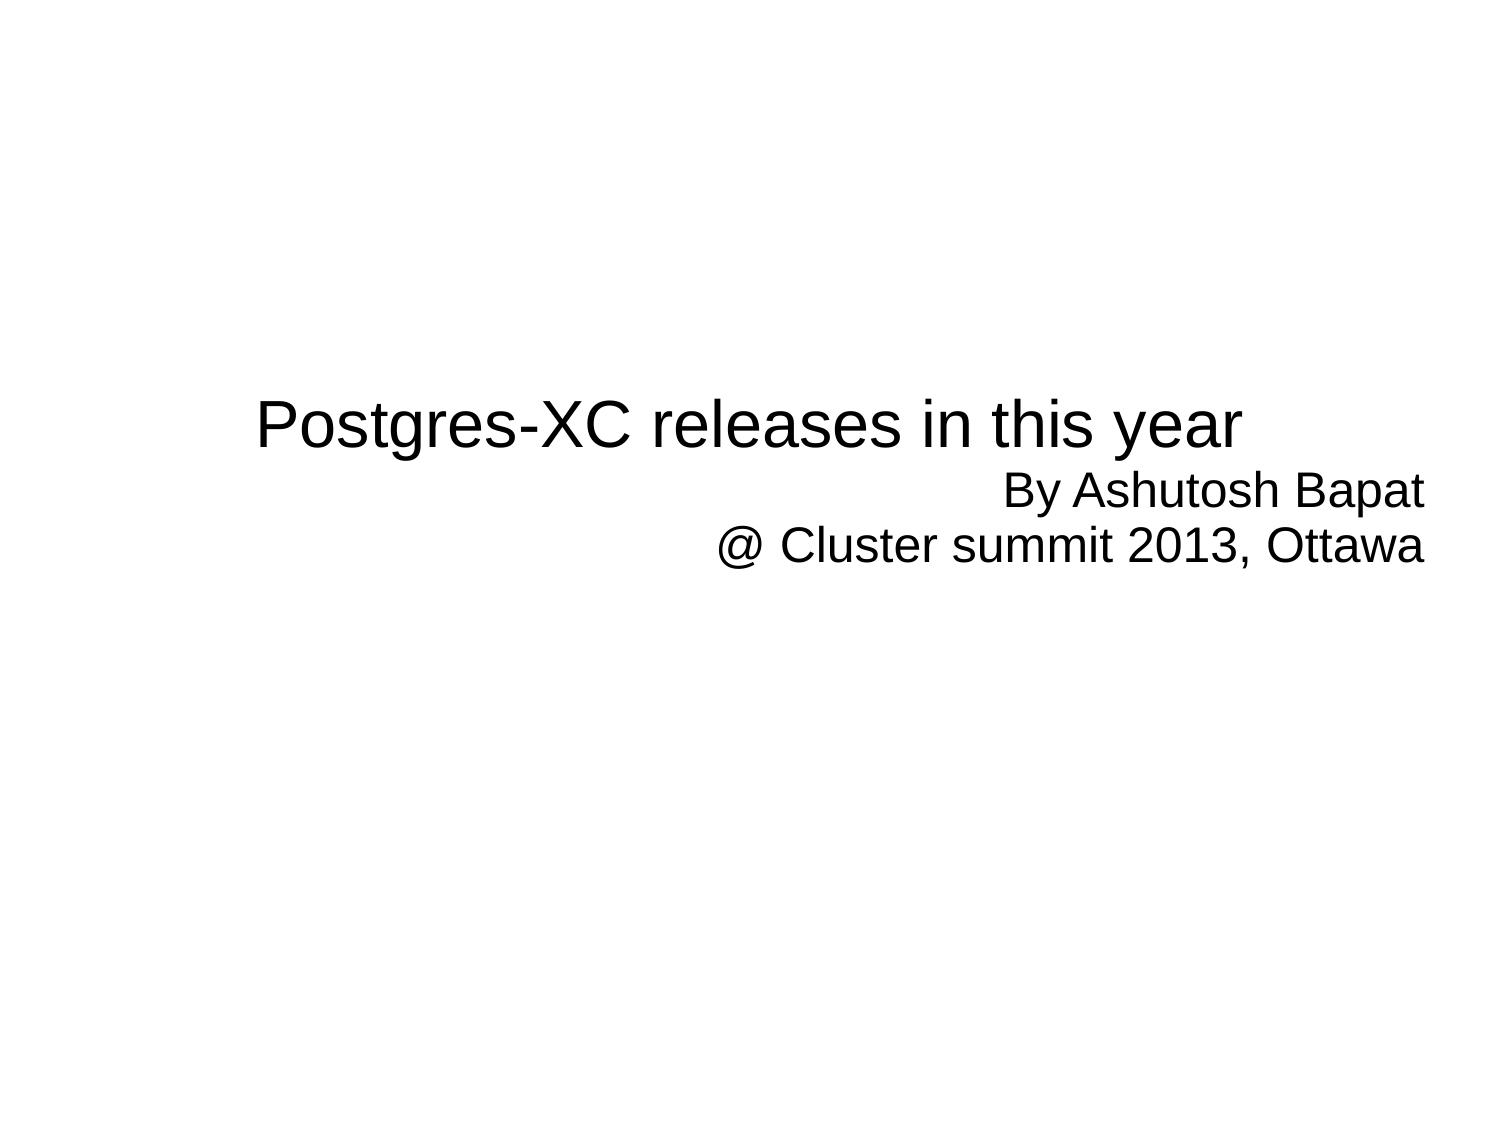

# Postgres-XC releases in this year
By Ashutosh Bapat
@ Cluster summit 2013, Ottawa